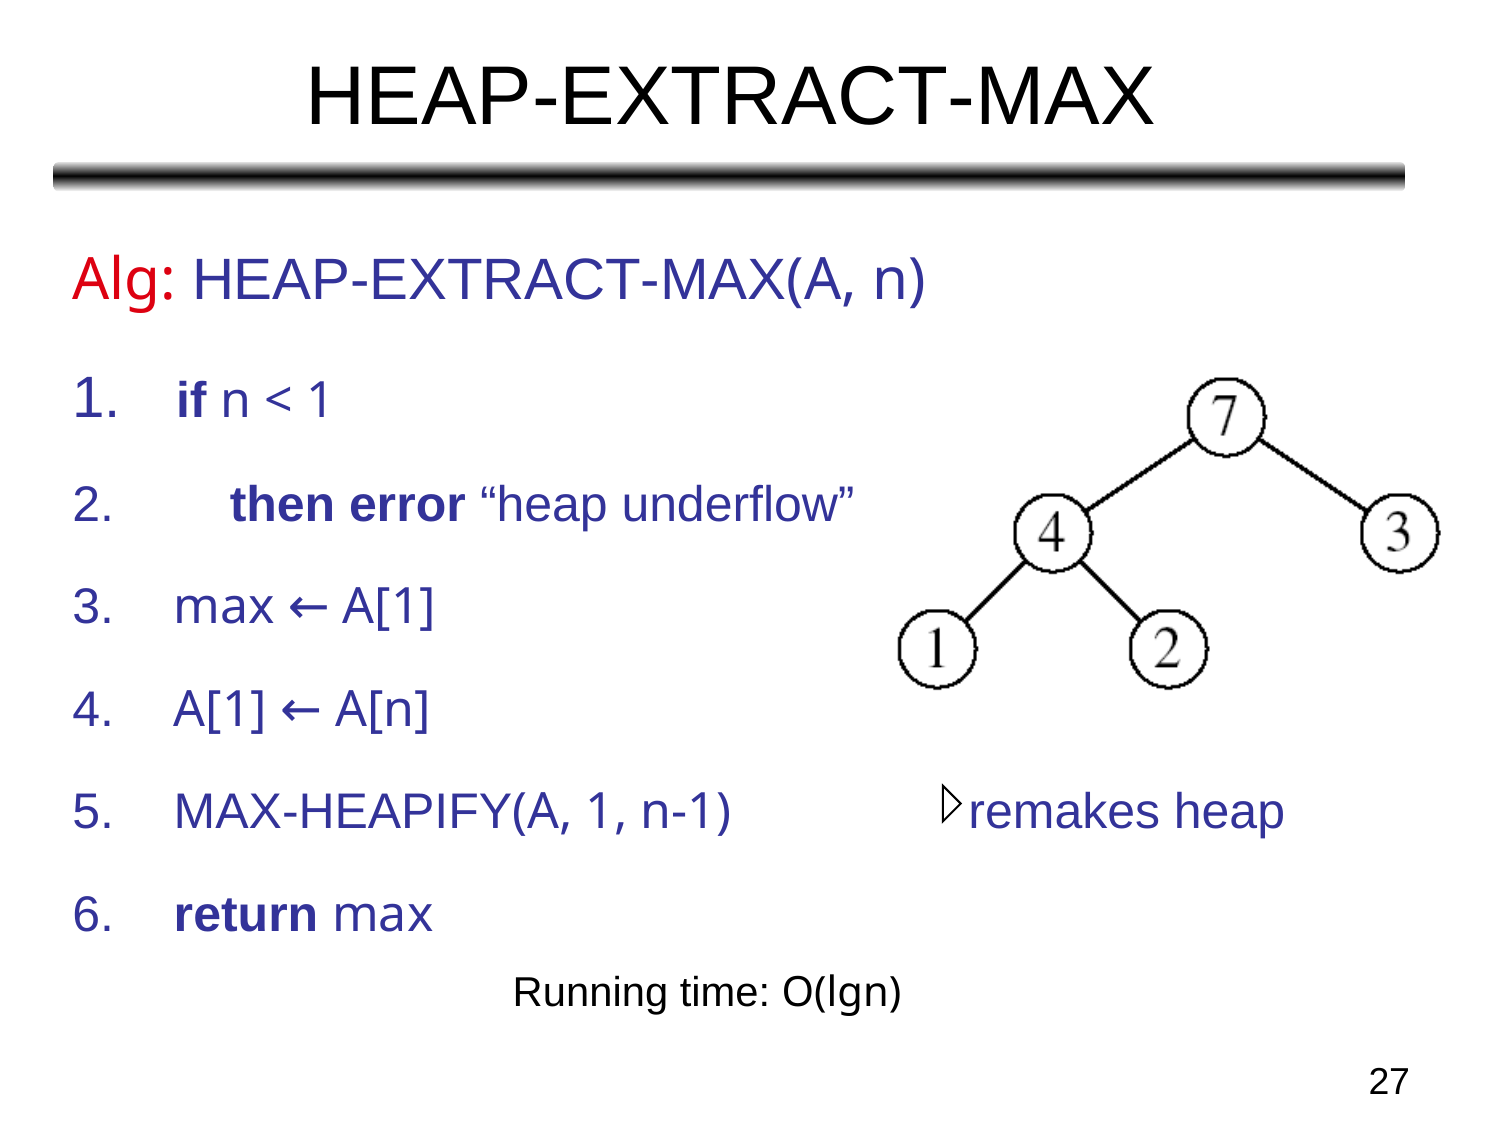

# HEAP-EXTRACT-MAX
Alg: HEAP-EXTRACT-MAX(A, n)
 if n < 1
 then error “heap underflow”
 max ← A[1]
 A[1] ← A[n]
 MAX-HEAPIFY(A, 1, n-1) remakes heap
 return max
 Running time: O(lgn)
27